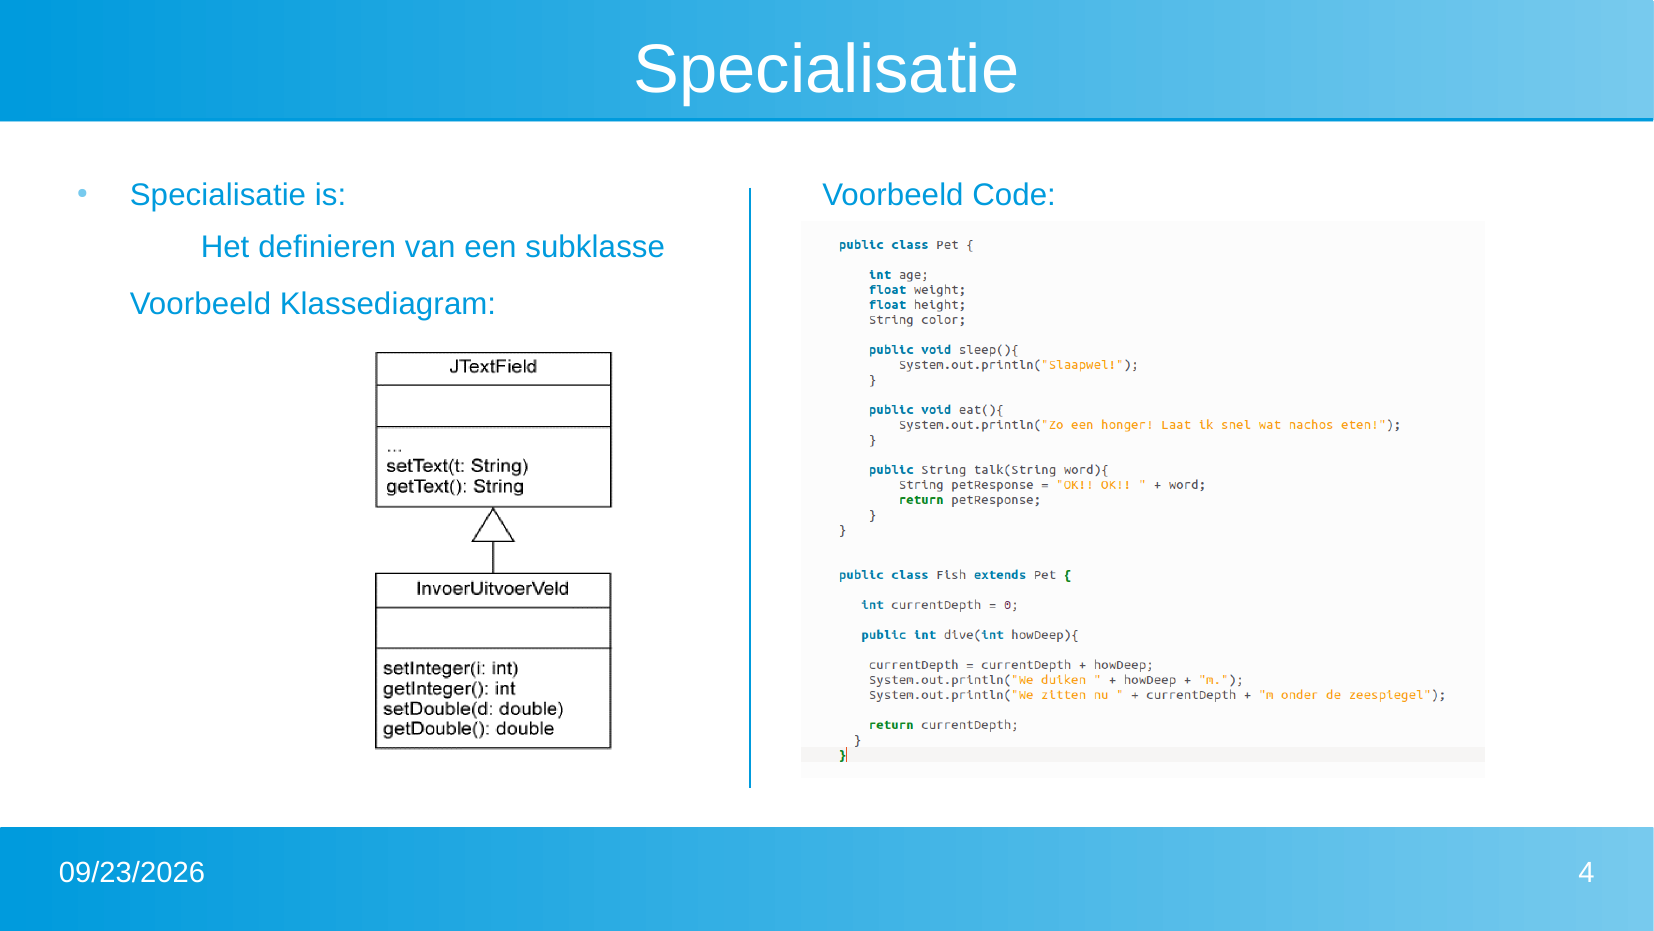

# Specialisatie
Specialisatie is:							 Voorbeeld Code:
Het definieren van een subklasse
Voorbeeld Klassediagram:
4